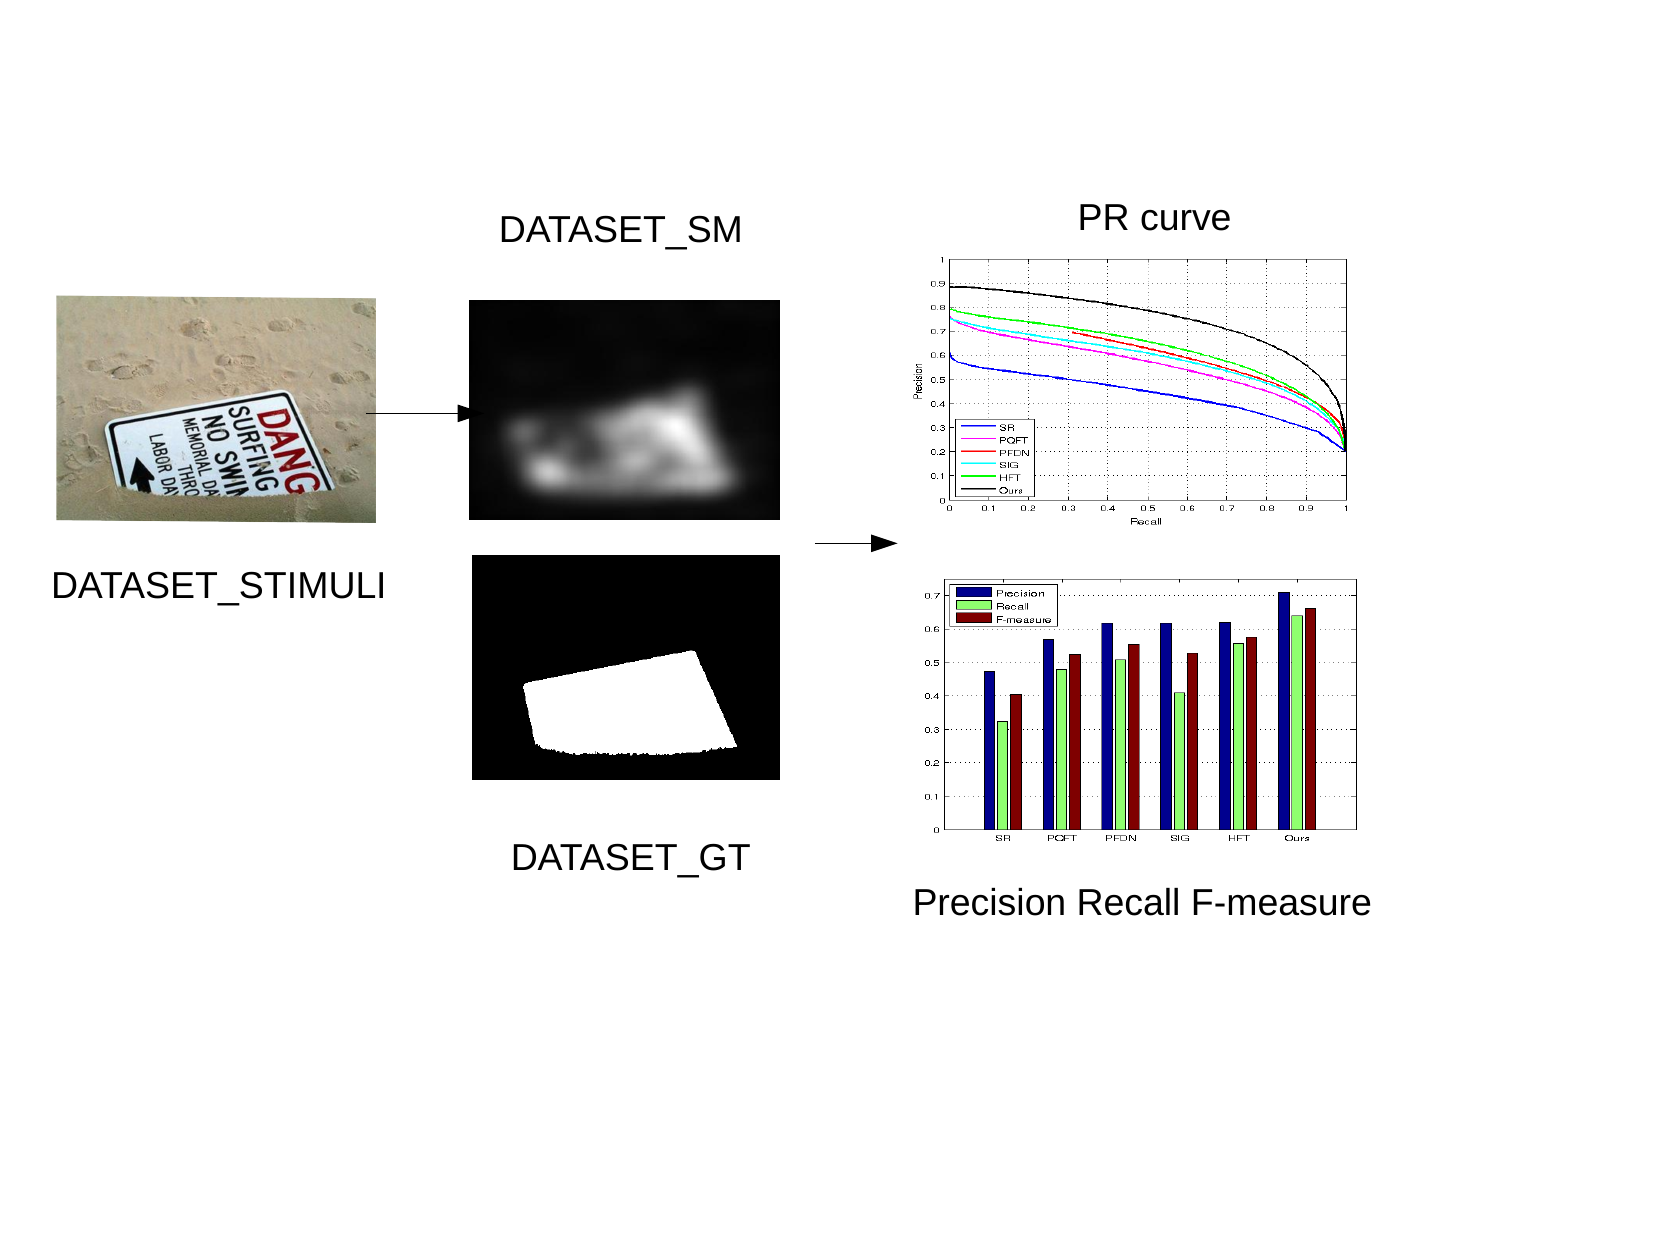

PR curve
DATASET_SM
DATASET_STIMULI
DATASET_GT
Precision Recall F-measure